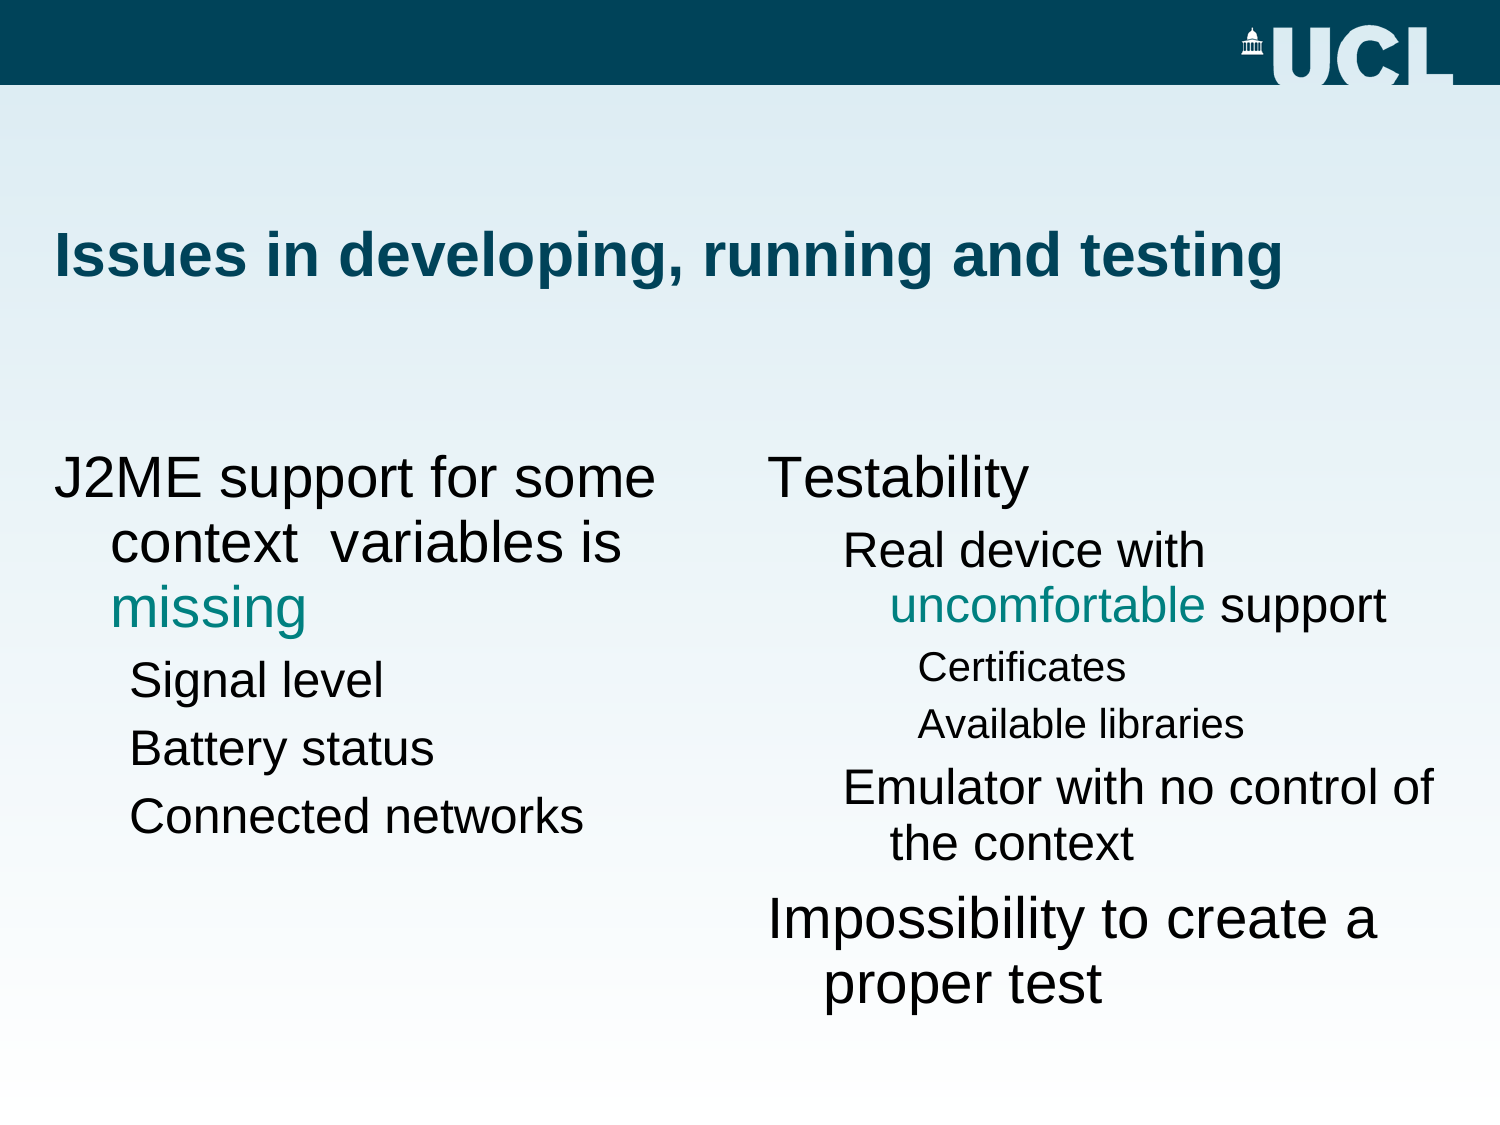

# Issues in developing, running and testing
J2ME support for some context variables is missing
Signal level
Battery status
Connected networks
Testability
Real device with uncomfortable support
Certificates
Available libraries
Emulator with no control of the context
Impossibility to create a proper test